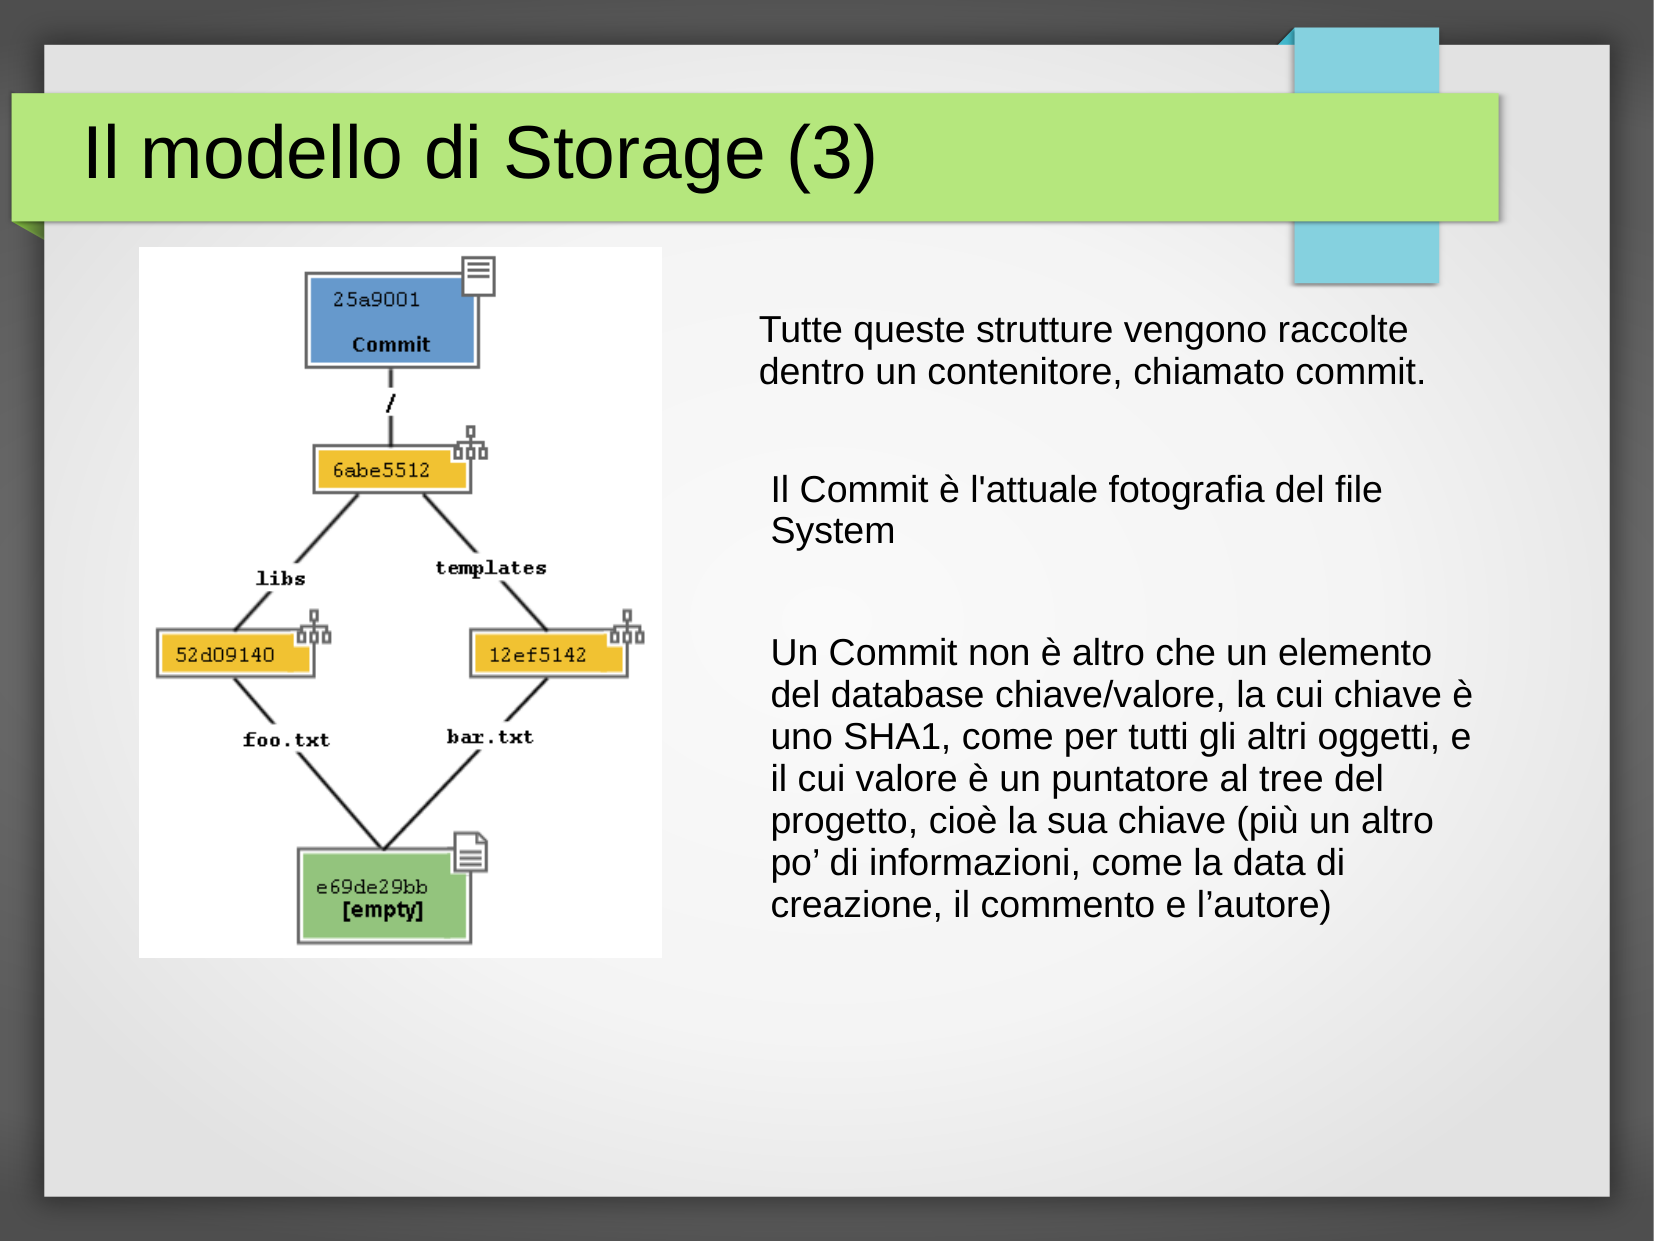

# Il modello di Storage (3)
Tutte queste strutture vengono raccolte dentro un contenitore, chiamato commit.
Il Commit è l'attuale fotografia del file System
Un Commit non è altro che un elemento del database chiave/valore, la cui chiave è uno SHA1, come per tutti gli altri oggetti, e il cui valore è un puntatore al tree del progetto, cioè la sua chiave (più un altro po’ di informazioni, come la data di creazione, il commento e l’autore)